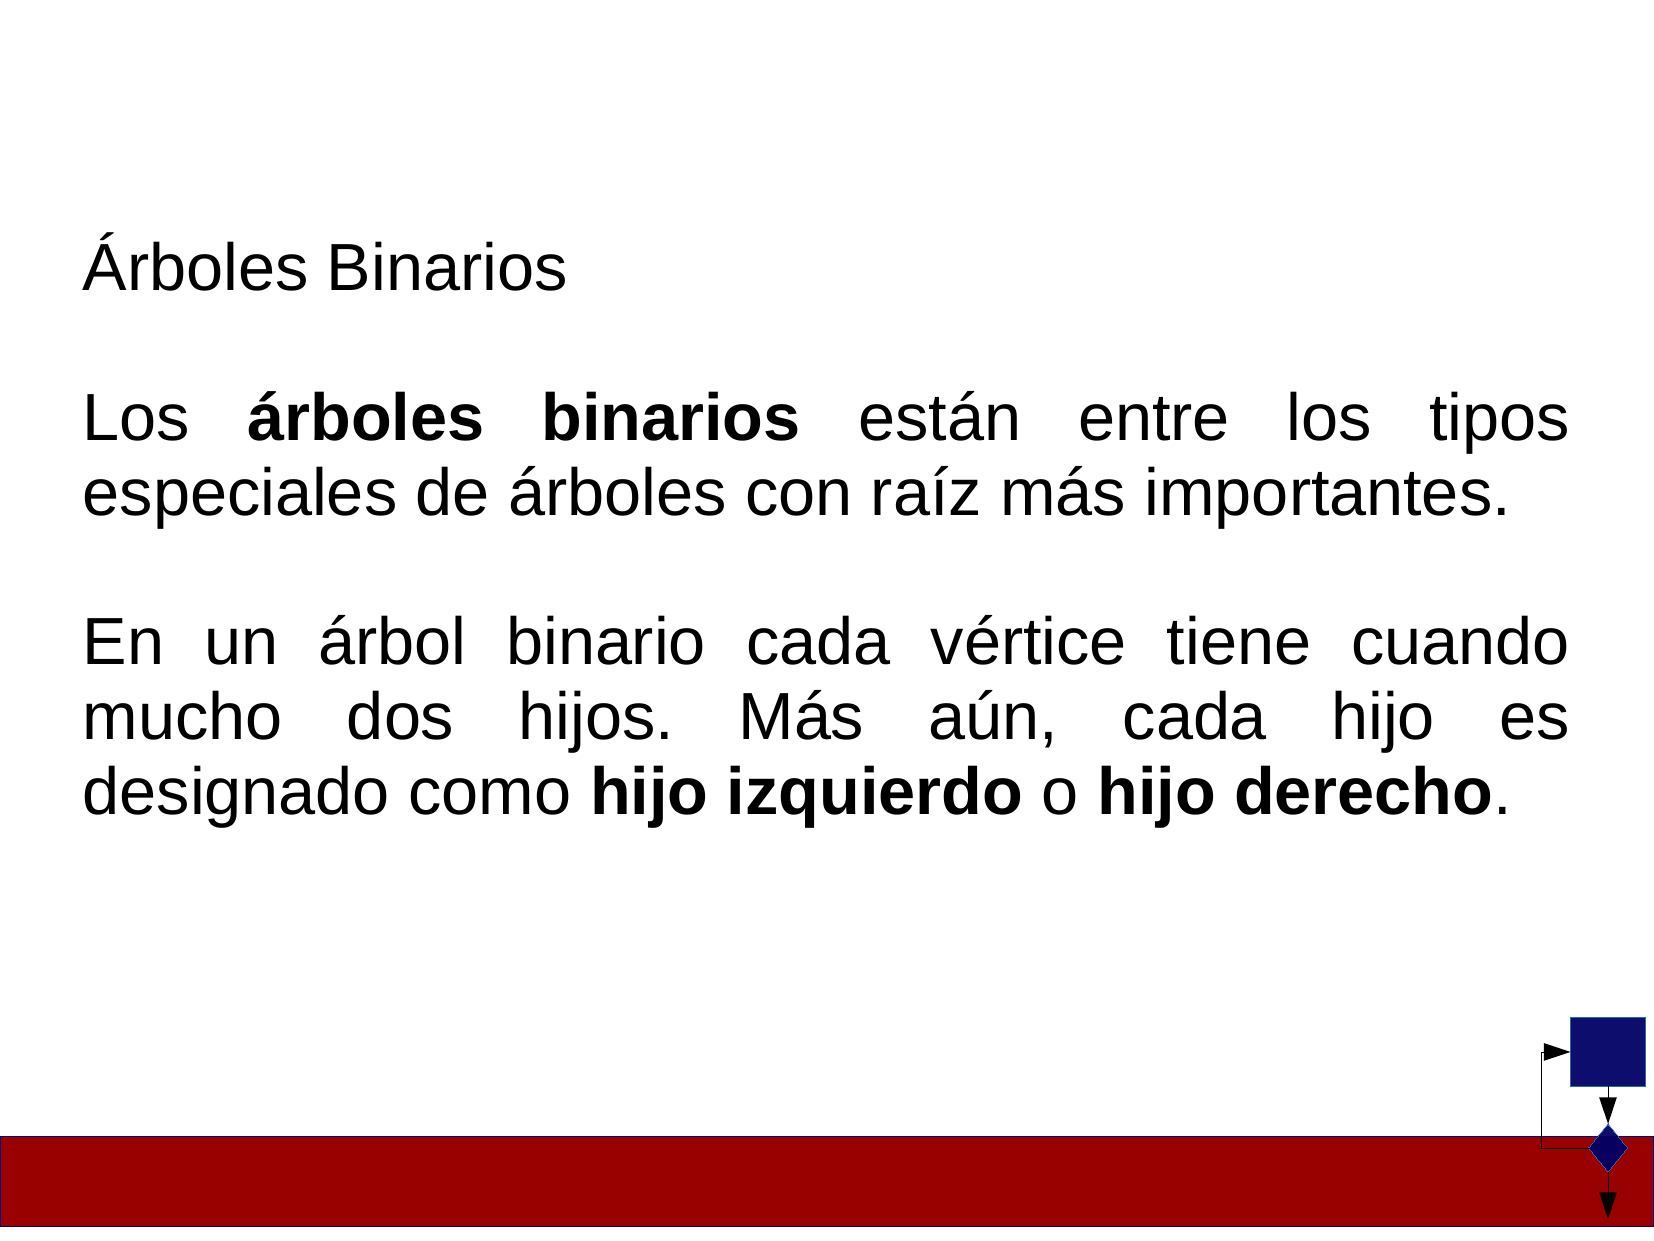

# Árboles Binarios
Los árboles binarios están entre los tipos especiales de árboles con raíz más importantes.
En un árbol binario cada vértice tiene cuando mucho dos hijos. Más aún, cada hijo es designado como hijo izquierdo o hijo derecho.